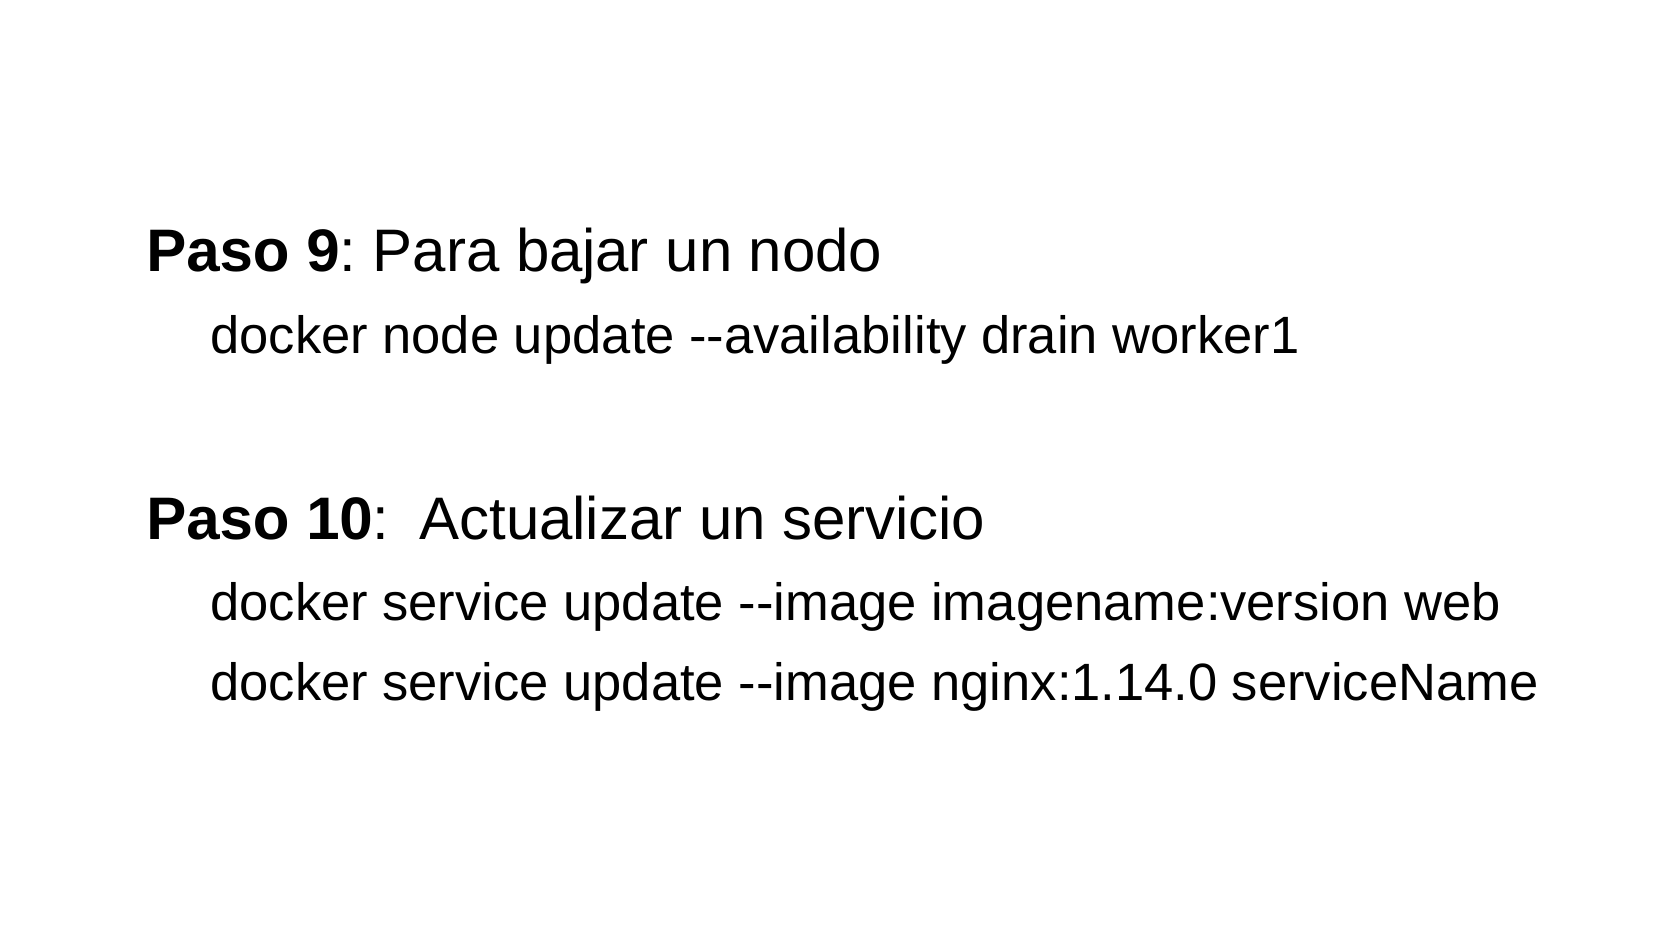

#
Paso 9: Para bajar un nodo
docker node update --availability drain worker1
Paso 10: Actualizar un servicio
docker service update --image imagename:version web
docker service update --image nginx:1.14.0 serviceName